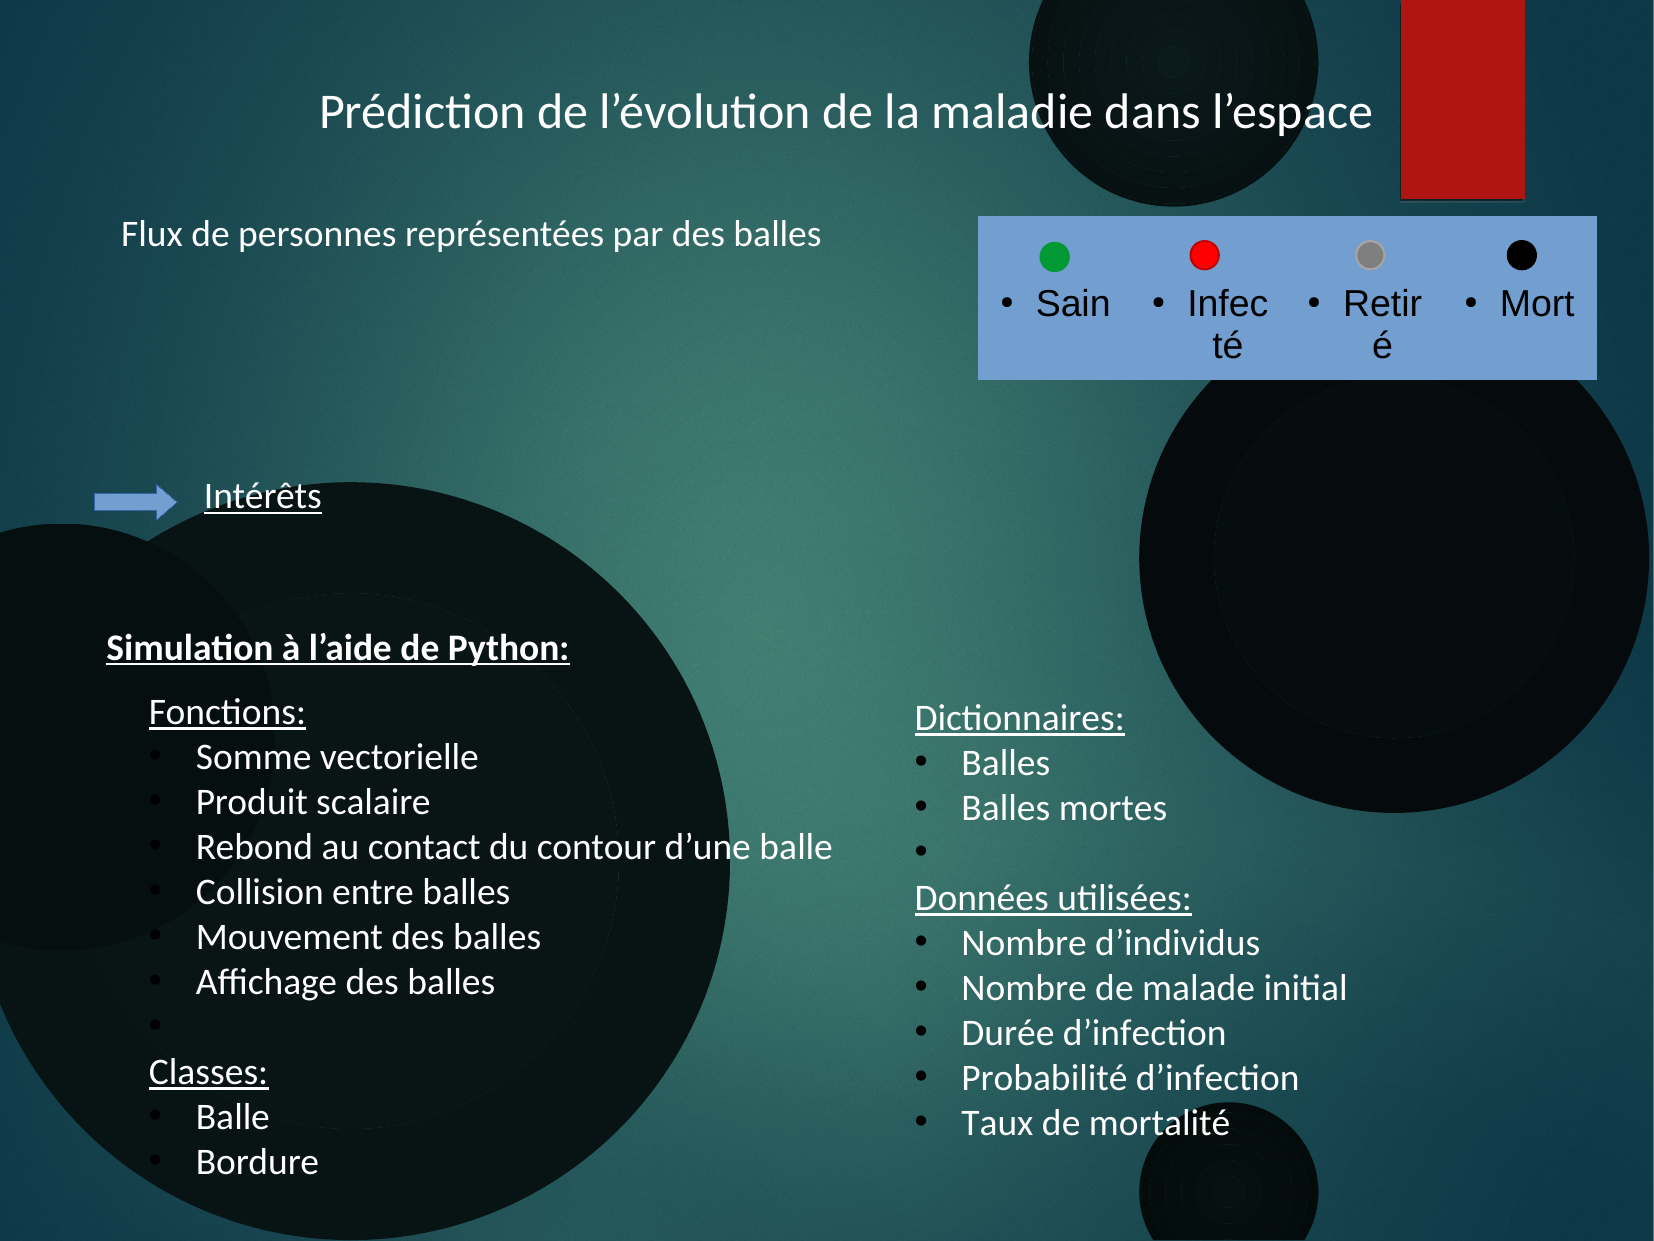

Prédiction de l’évolution de la maladie dans l’espace
Flux de personnes représentées par des balles
| | | | |
| --- | --- | --- | --- |
| Sain | Infecté | Retiré | Mort |
Intérêts
Simulation à l’aide de Python:
Fonctions:
Somme vectorielle
Produit scalaire
Rebond au contact du contour d’une balle
Collision entre balles
Mouvement des balles
Affichage des balles
Classes:
Balle
Bordure
Dictionnaires:
Balles
Balles mortes
Données utilisées:
Nombre d’individus
Nombre de malade initial
Durée d’infection
Probabilité d’infection
Taux de mortalité